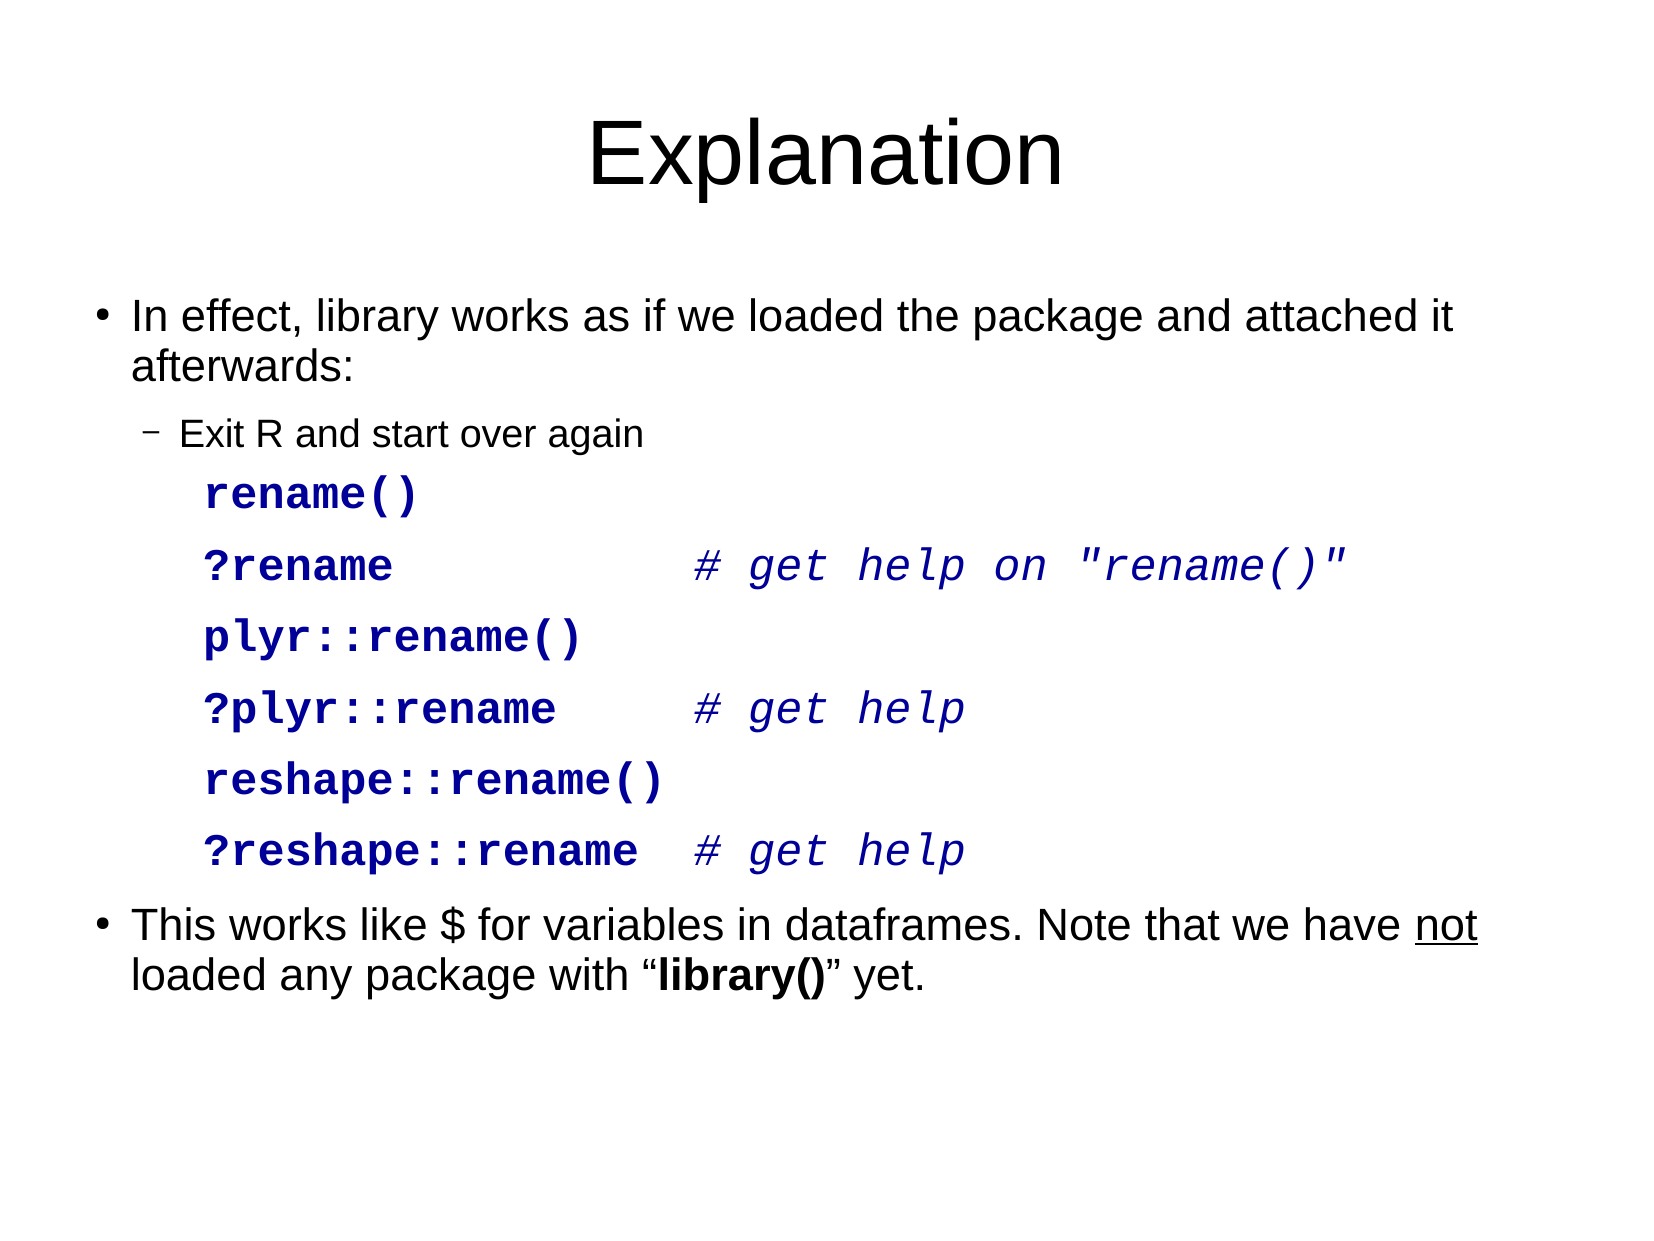

# Explanation
In effect, library works as if we loaded the package and attached it afterwards:
Exit R and start over again
rename()
?rename # get help on "rename()"
plyr::rename()
?plyr::rename # get help
reshape::rename()
?reshape::rename # get help
This works like $ for variables in dataframes. Note that we have not loaded any package with “library()” yet.